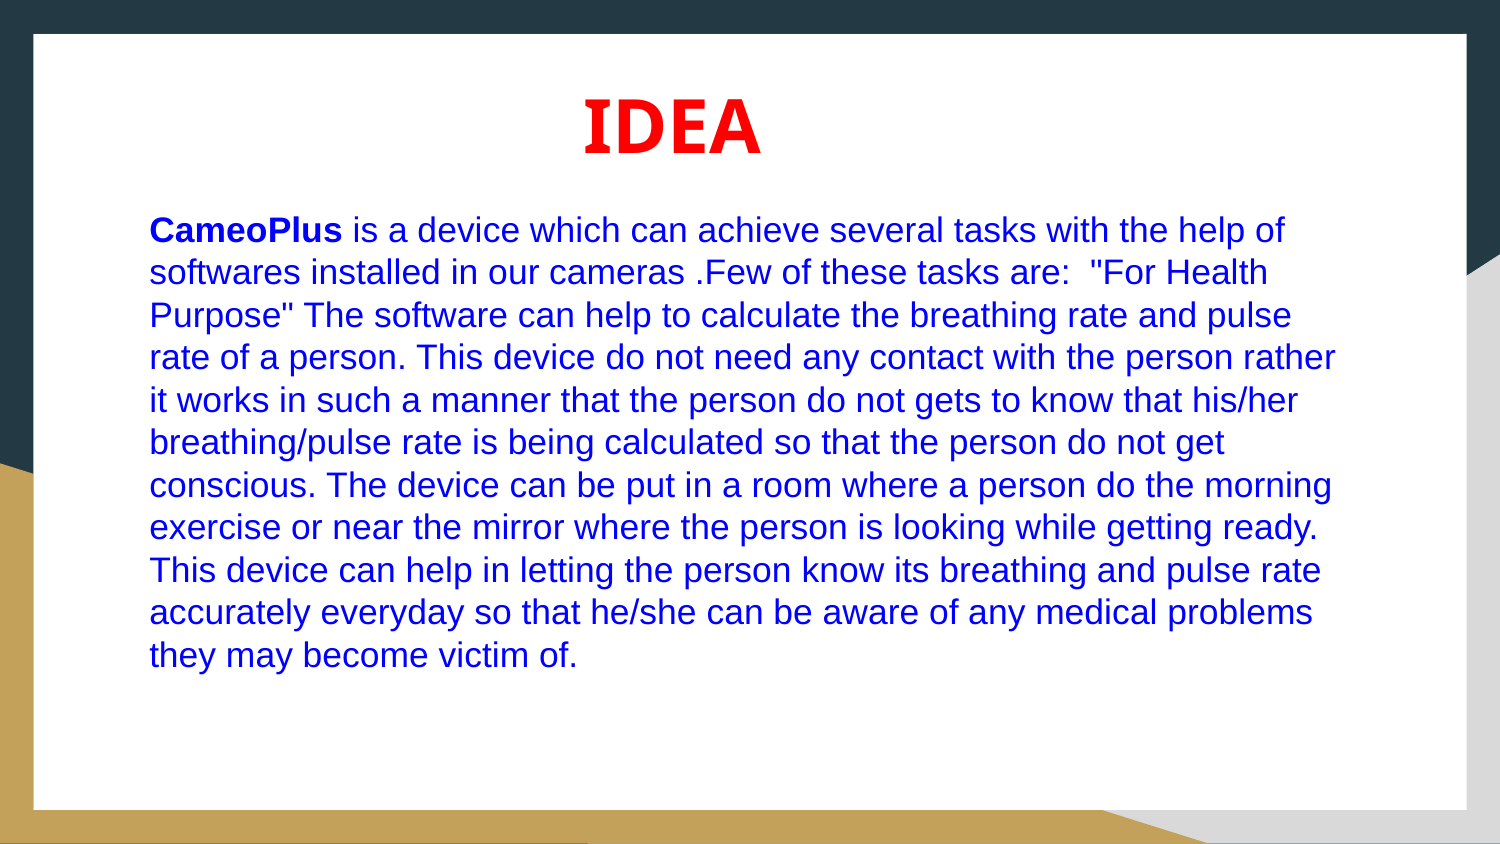

# IDEA
CameoPlus is a device which can achieve several tasks with the help of softwares installed in our cameras .Few of these tasks are: "For Health Purpose" The software can help to calculate the breathing rate and pulse rate of a person. This device do not need any contact with the person rather it works in such a manner that the person do not gets to know that his/her breathing/pulse rate is being calculated so that the person do not get conscious. The device can be put in a room where a person do the morning exercise or near the mirror where the person is looking while getting ready. This device can help in letting the person know its breathing and pulse rate accurately everyday so that he/she can be aware of any medical problems they may become victim of.